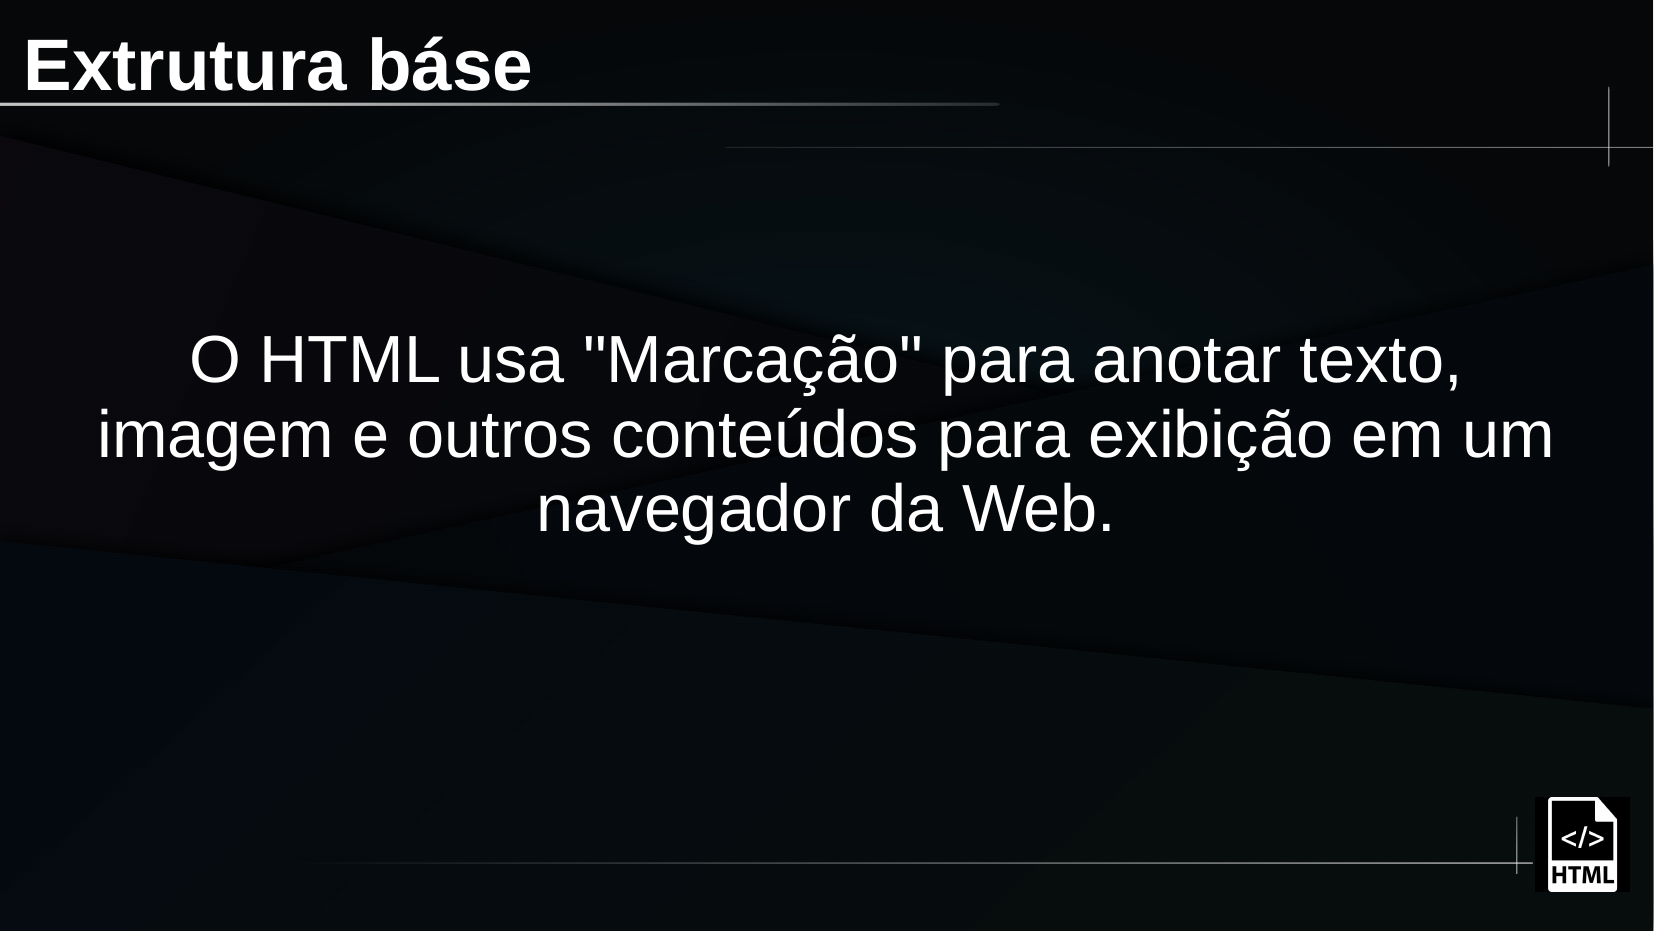

# Extrutura báse
O HTML usa "Marcação" para anotar texto, imagem e outros conteúdos para exibição em um navegador da Web.